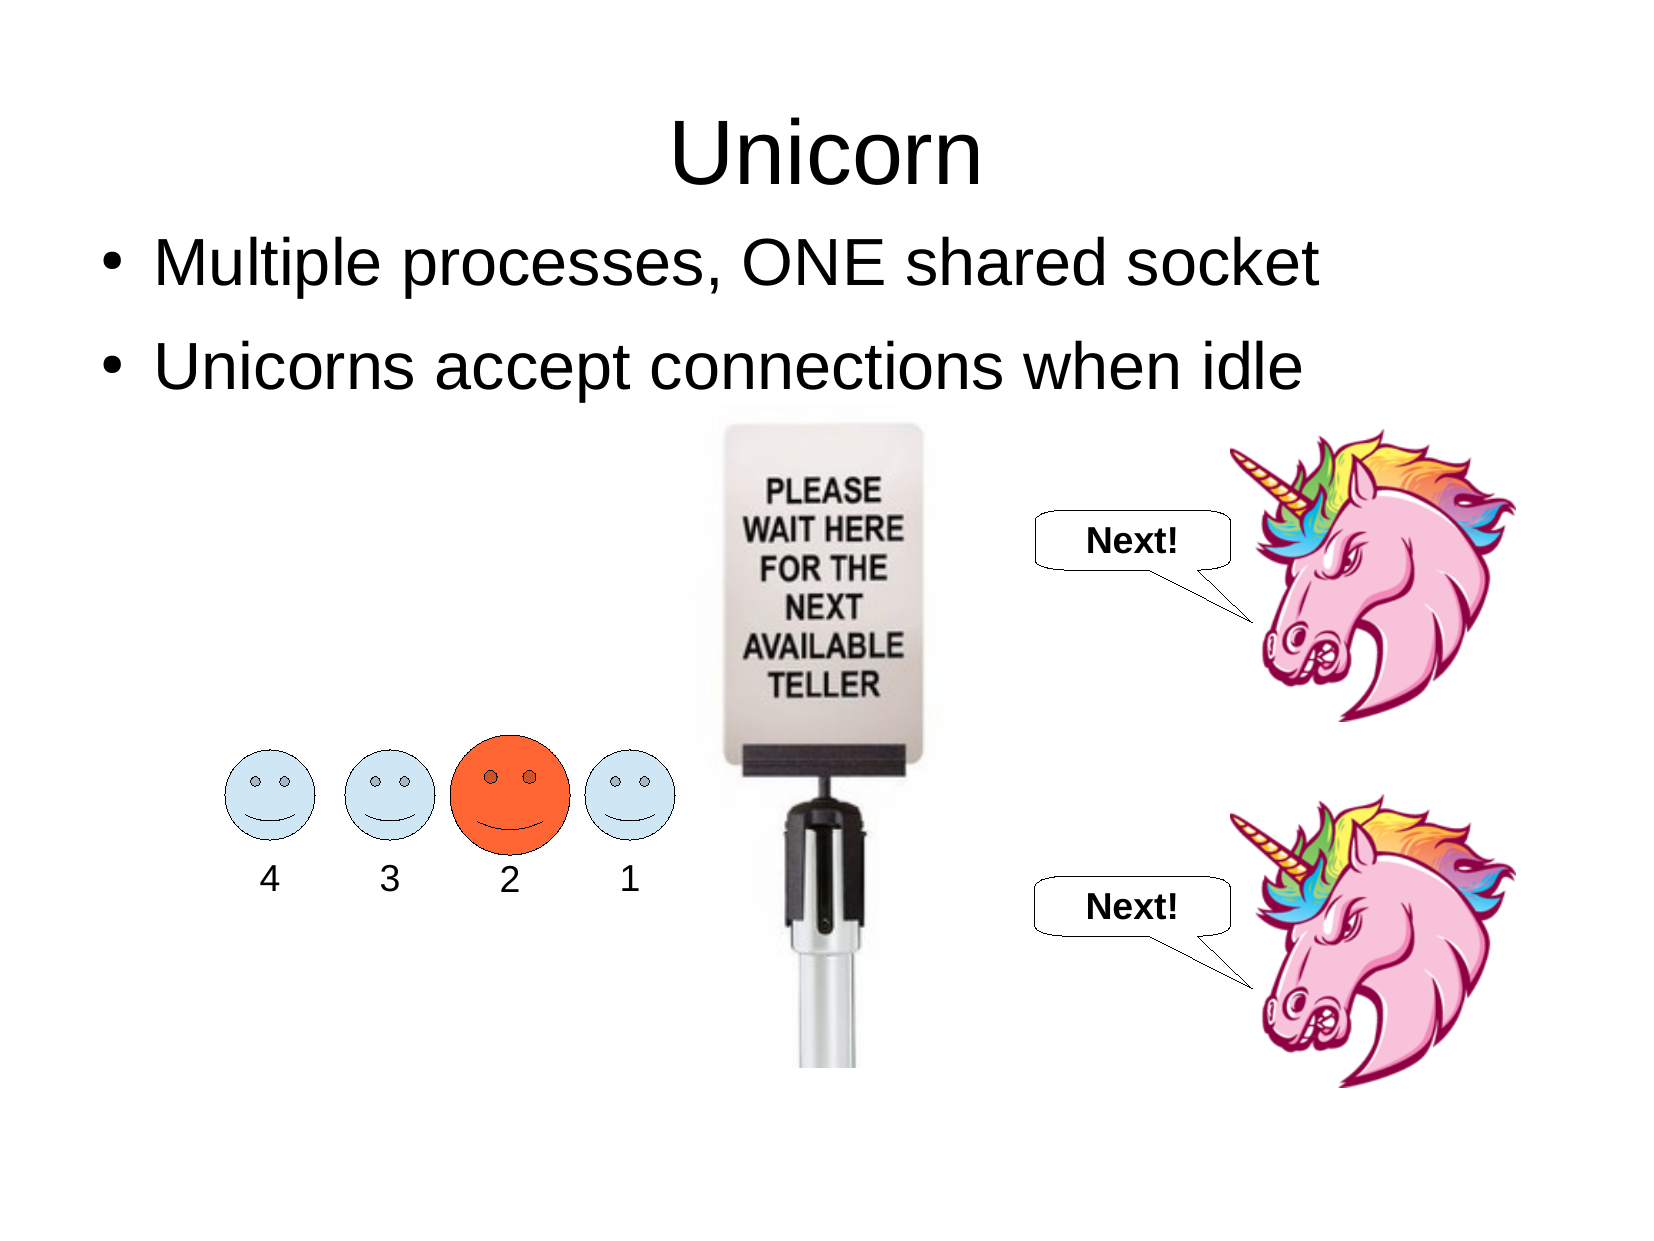

# Unicorn
Multiple processes, ONE shared socket
Unicorns accept connections when idle
Next!
2
4
3
1
Next!